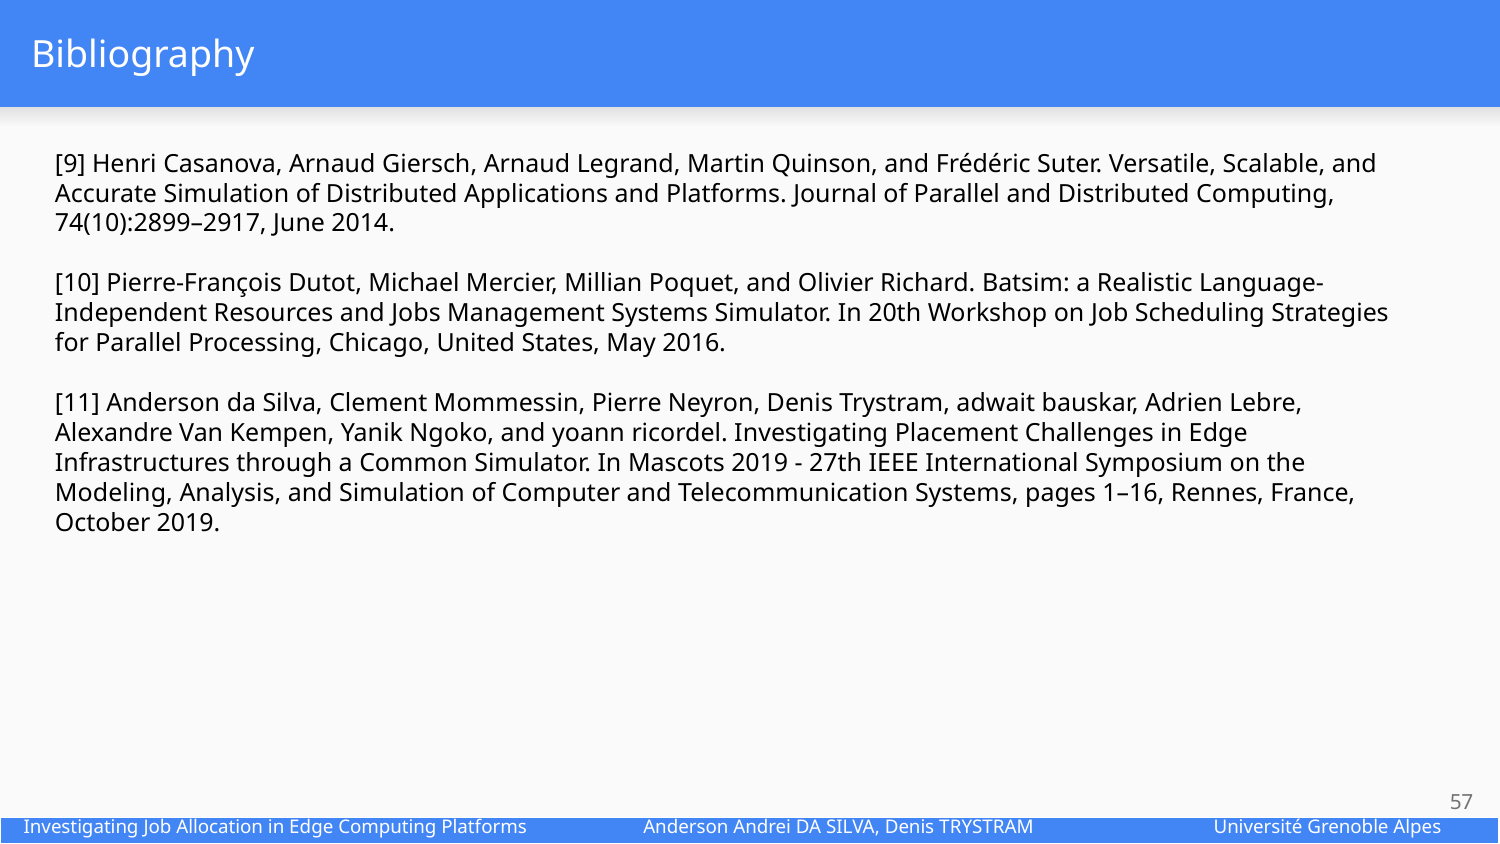

# Bibliography
[9] Henri Casanova, Arnaud Giersch, Arnaud Legrand, Martin Quinson, and Frédéric Suter. Versatile, Scalable, and Accurate Simulation of Distributed Applications and Platforms. Journal of Parallel and Distributed Computing, 74(10):2899–2917, June 2014.
[10] Pierre-François Dutot, Michael Mercier, Millian Poquet, and Olivier Richard. Batsim: a Realistic Language-Independent Resources and Jobs Management Systems Simulator. In 20th Workshop on Job Scheduling Strategies for Parallel Processing, Chicago, United States, May 2016.
[11] Anderson da Silva, Clement Mommessin, Pierre Neyron, Denis Trystram, adwait bauskar, Adrien Lebre, Alexandre Van Kempen, Yanik Ngoko, and yoann ricordel. Investigating Placement Challenges in Edge Infrastructures through a Common Simulator. In Mascots 2019 - 27th IEEE International Symposium on the Modeling, Analysis, and Simulation of Computer and Telecommunication Systems, pages 1–16, Rennes, France, October 2019.
Investigating Job Allocation in Edge Computing Platforms
Anderson Andrei DA SILVA, Denis TRYSTRAM
Université Grenoble Alpes